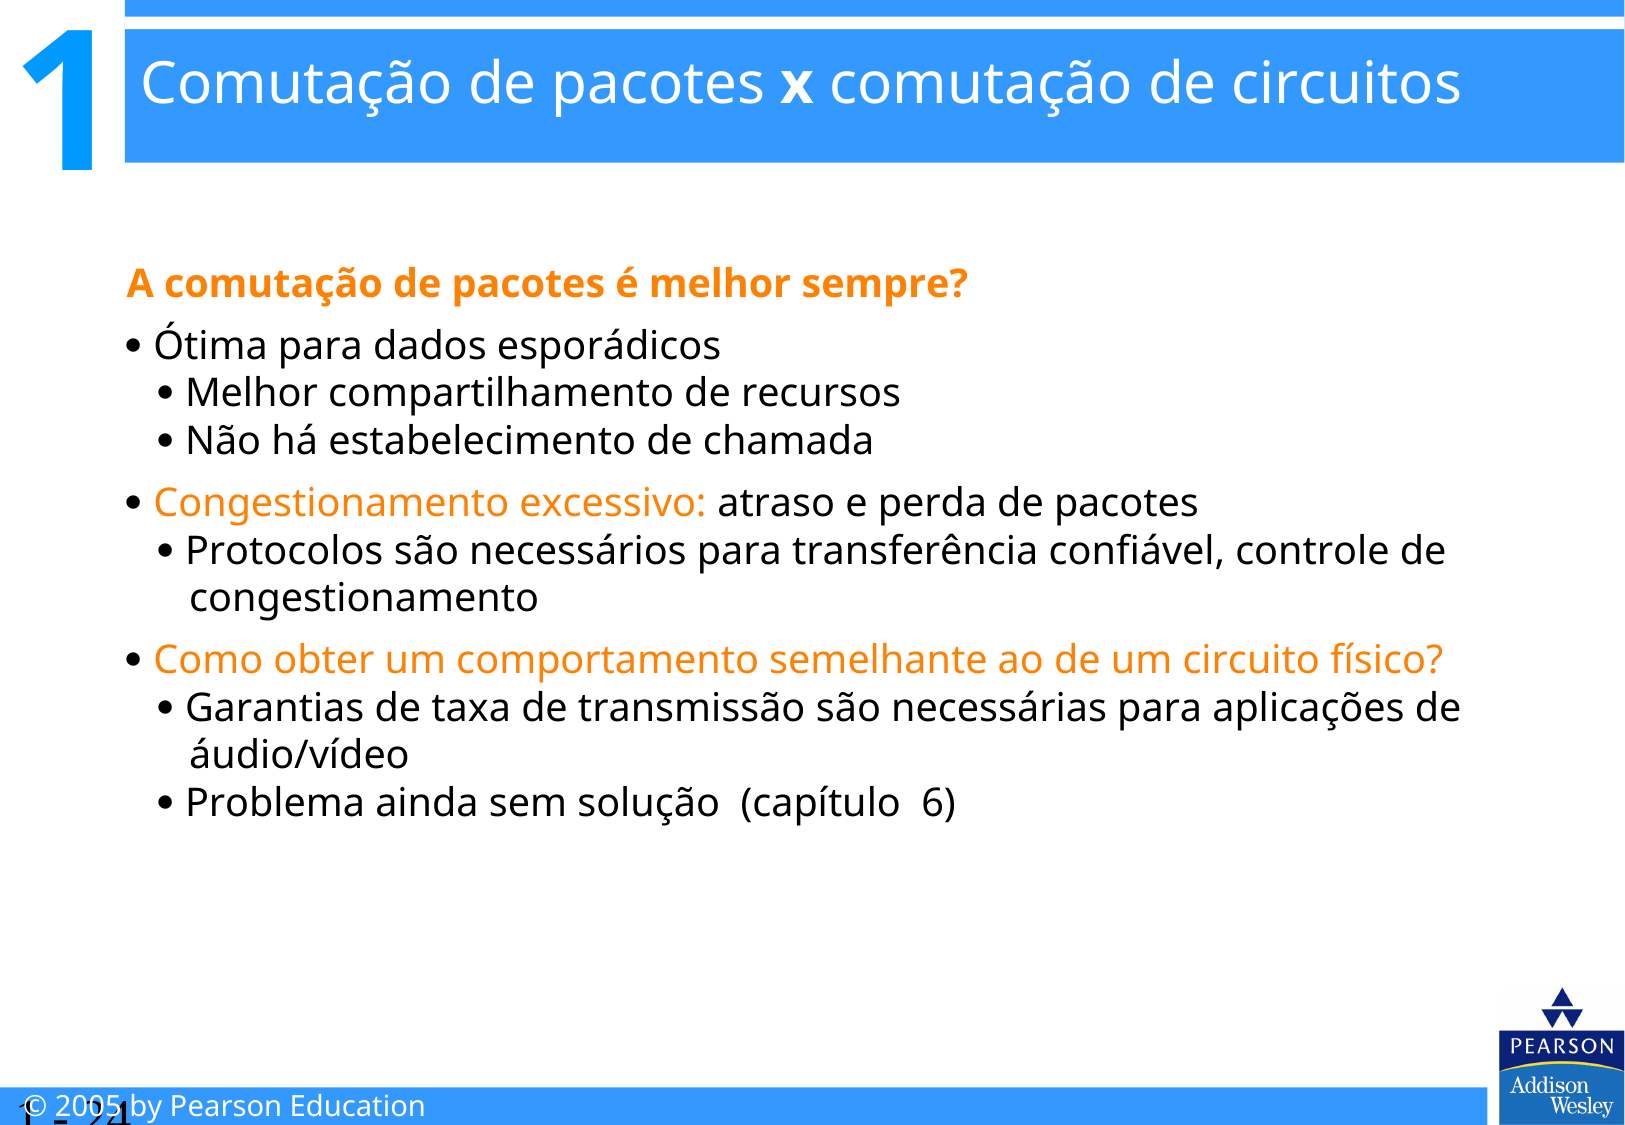

Comutação de pacotes x comutação de circuitos
# A comutação de pacotes é melhor sempre?
 Ótima para dados esporádicos
 Melhor compartilhamento de recursos
 Não há estabelecimento de chamada
 Congestionamento excessivo: atraso e perda de pacotes
 Protocolos são necessários para transferência confiável, controle de congestionamento
 Como obter um comportamento semelhante ao de um circuito físico?
 Garantias de taxa de transmissão são necessárias para aplicações de áudio/vídeo
 Problema ainda sem solução (capítulo 6)
24